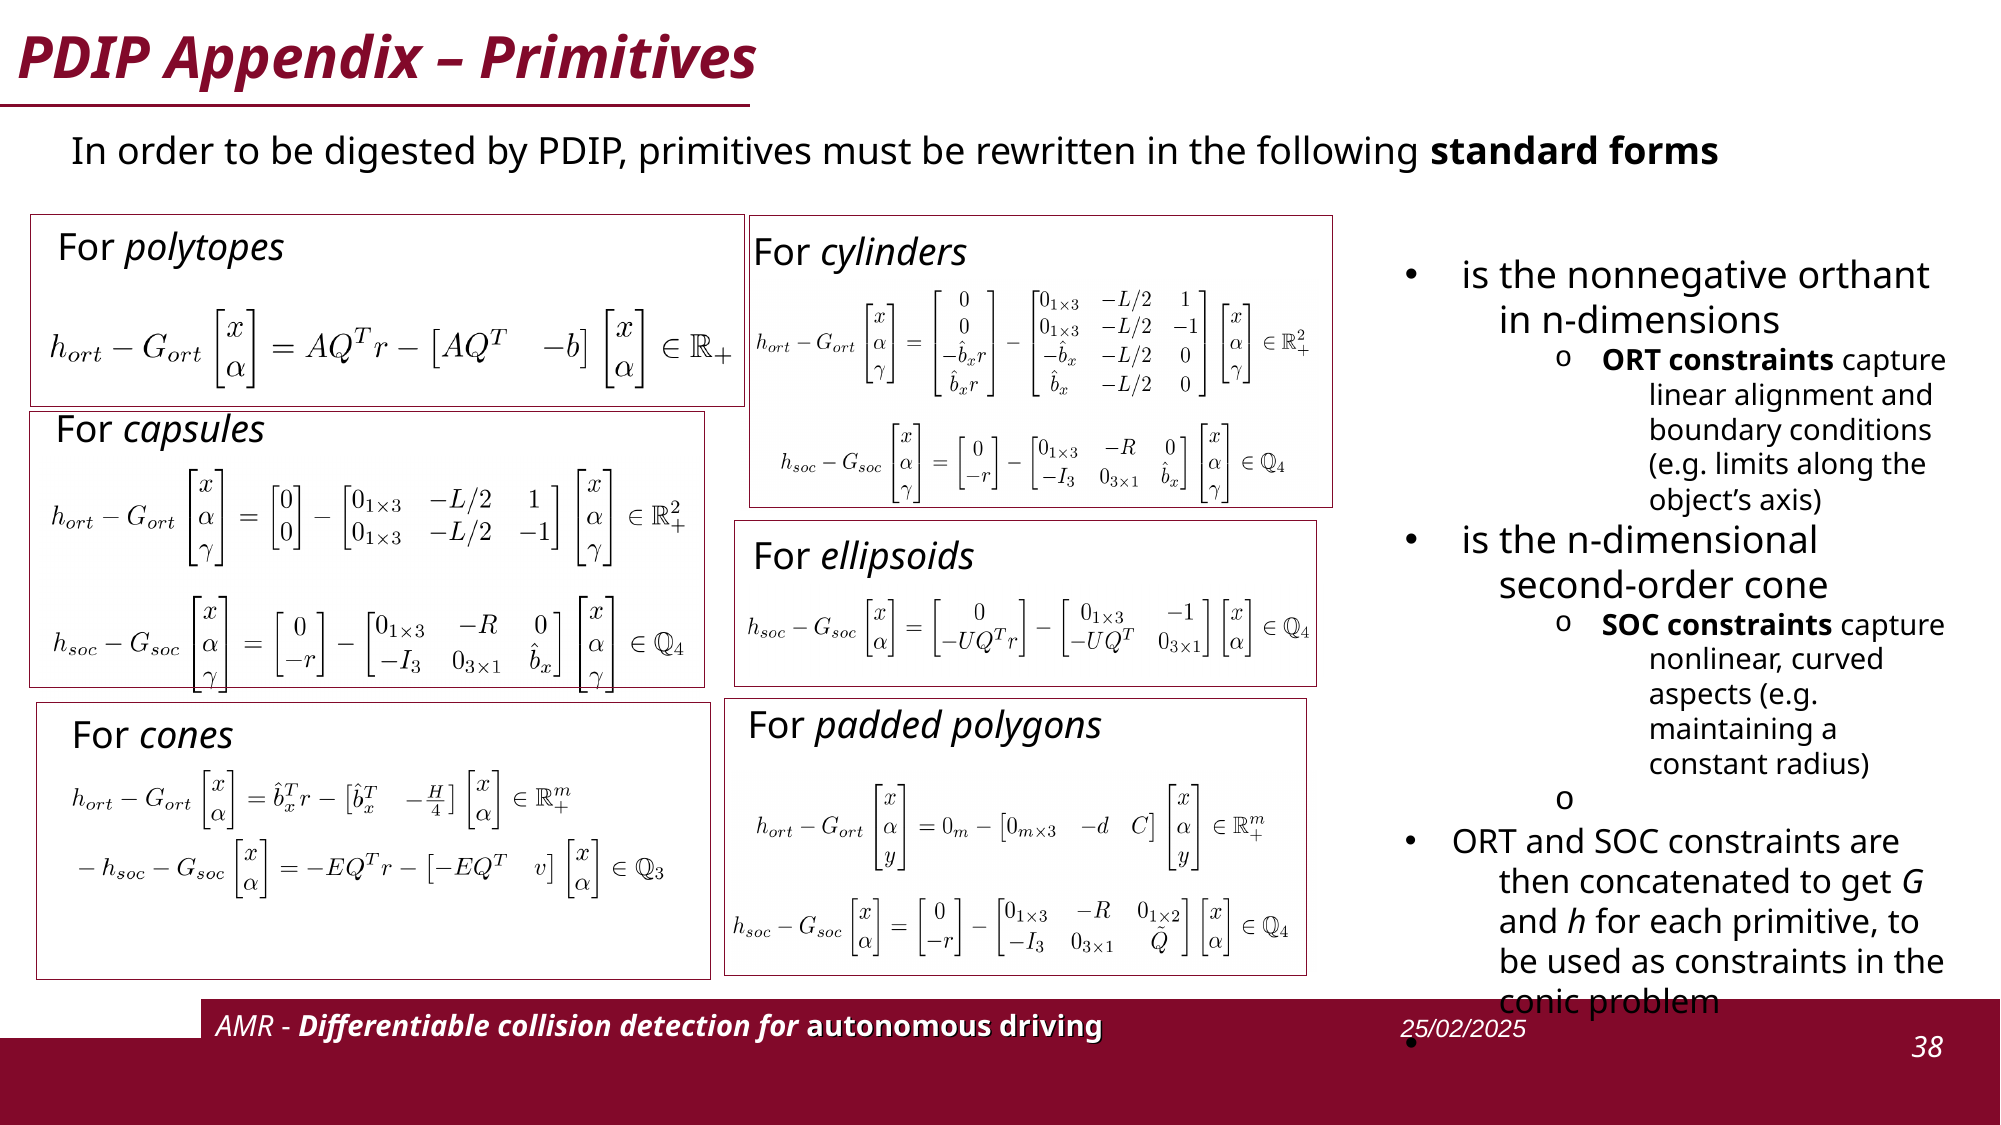

PDIP Appendix – Primitives
In order to be digested by PDIP, primitives must be rewritten in the following standard forms
For polytopes
For cylinders
 is the nonnegative orthant in n-dimensions
ORT constraints capture linear alignment and boundary conditions (e.g. limits along the object’s axis)
 is the n-dimensional second-order cone
SOC constraints capture nonlinear, curved aspects (e.g. maintaining a constant radius)
ORT and SOC constraints are then concatenated to get G and h for each primitive, to be used as constraints in the conic problem
For capsules
For ellipsoids
For padded polygons
For cones
AMR - Differentiable collision detection for autonomous driving
25/02/2025